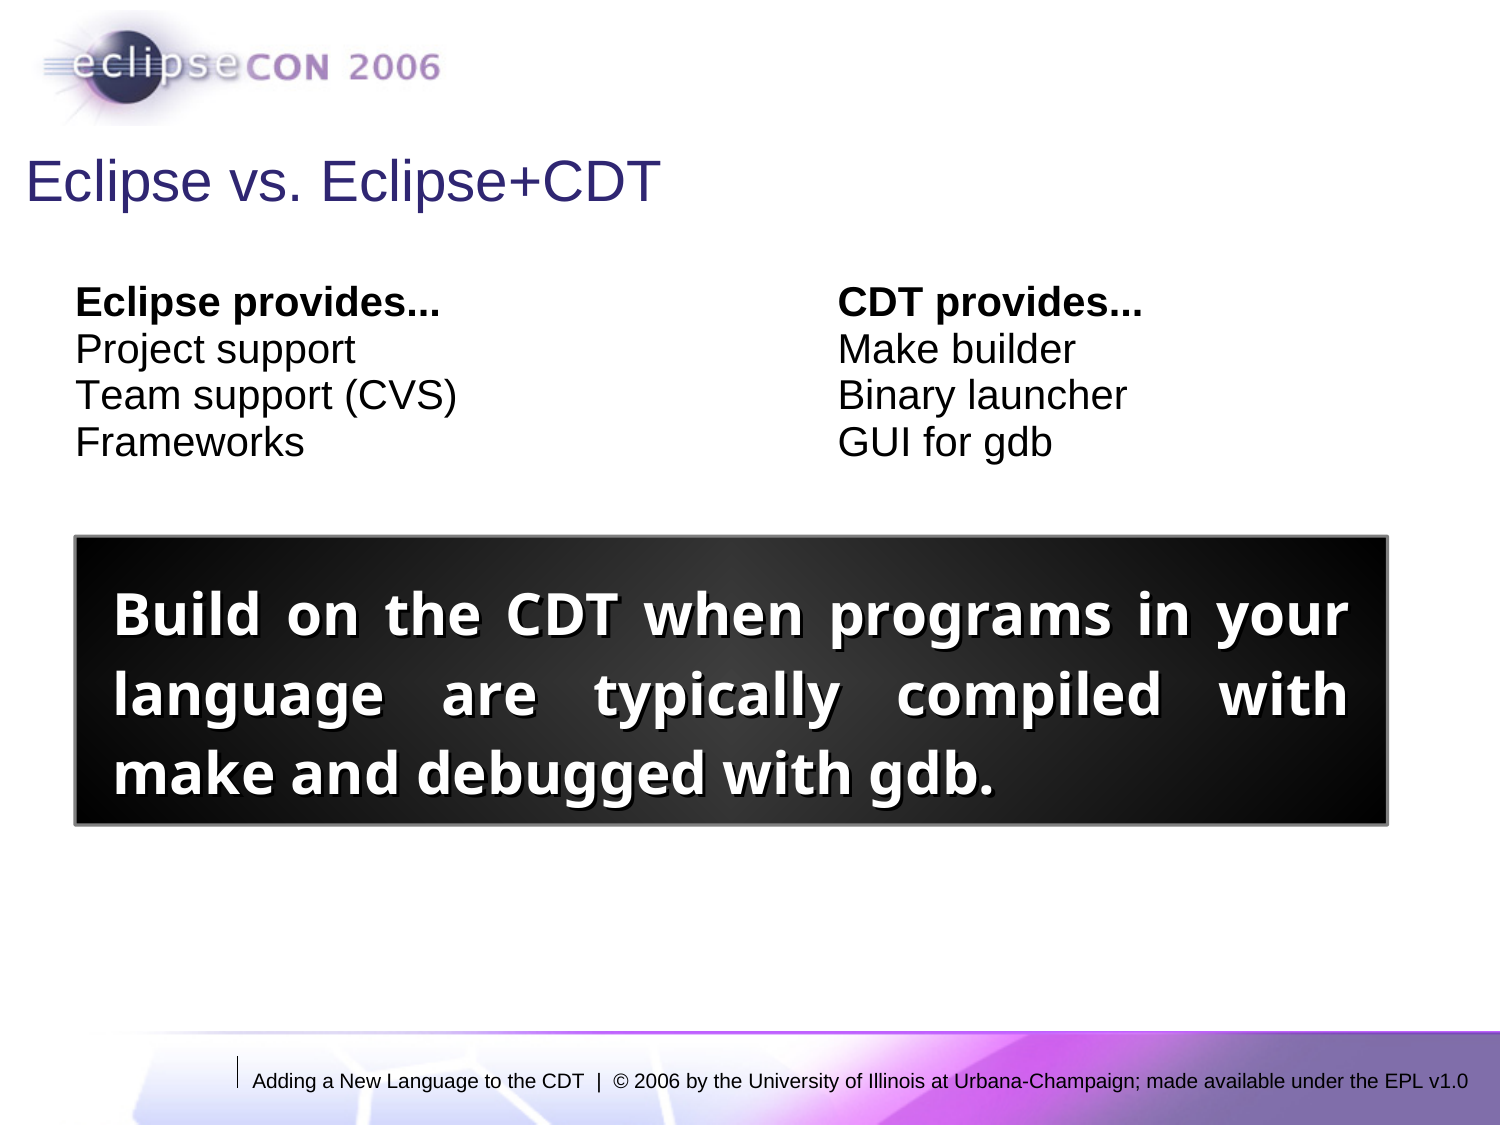

# Eclipse vs. Eclipse+CDT
Eclipse provides...
Project support
Team support (CVS)
Frameworks
CDT provides...
Make builder
Binary launcher
GUI for gdb
Build on the CDT when programs in your language are typically compiled with make and debugged with gdb.